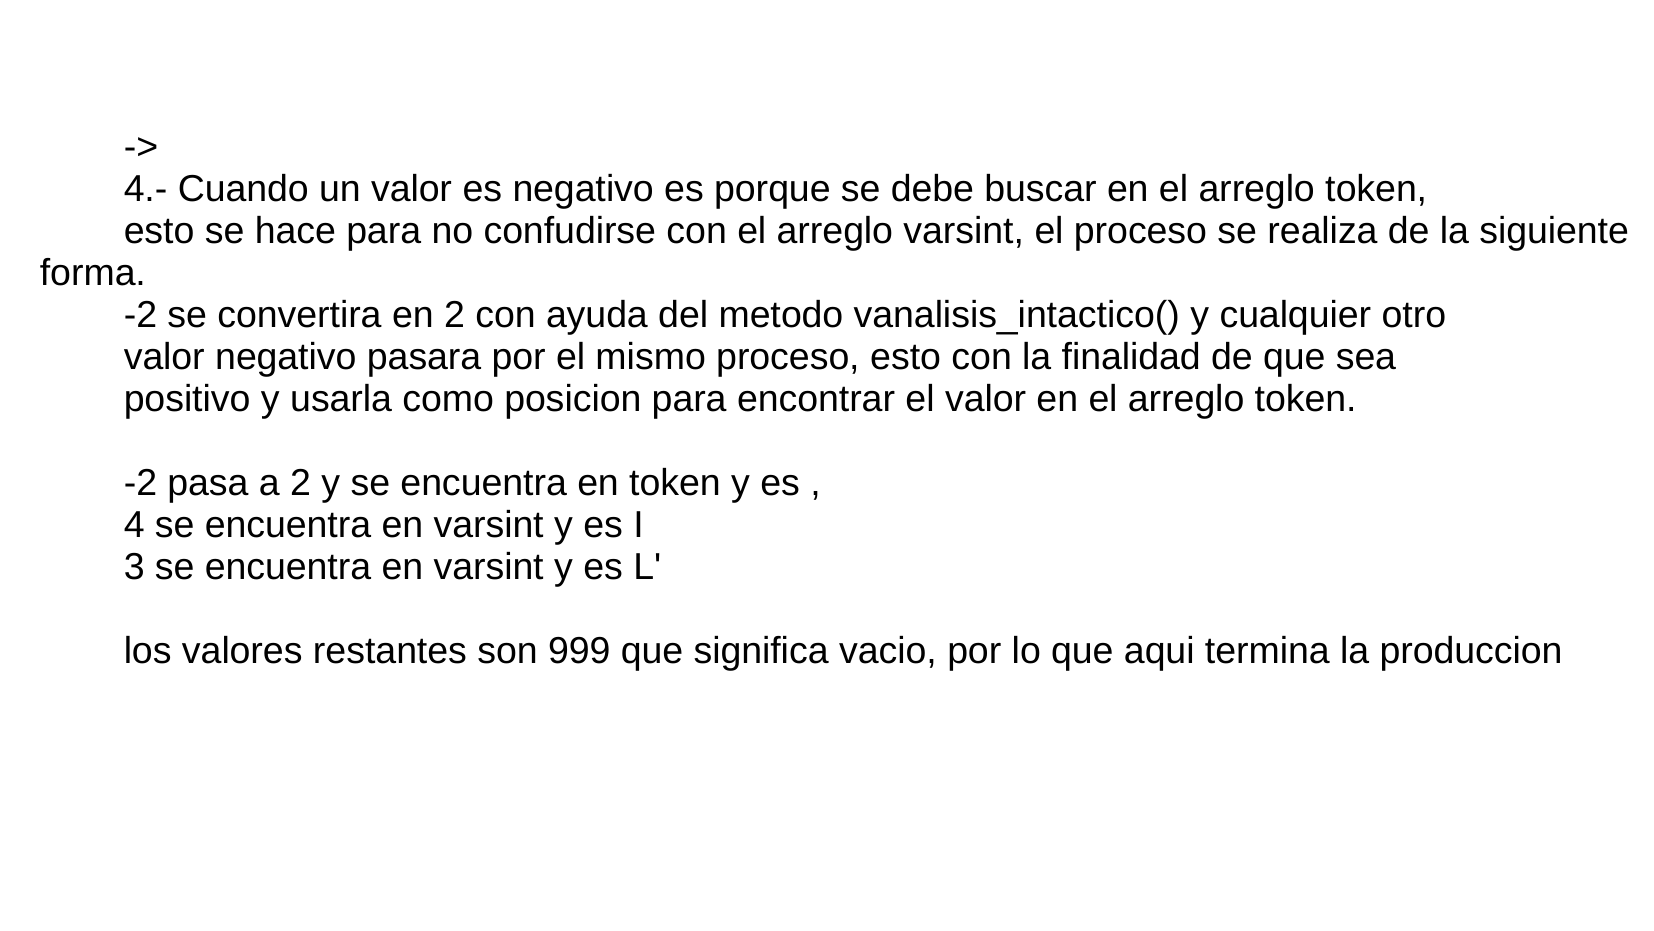

->
 4.- Cuando un valor es negativo es porque se debe buscar en el arreglo token,
 esto se hace para no confudirse con el arreglo varsint, el proceso se realiza de la siguiente forma.
 -2 se convertira en 2 con ayuda del metodo vanalisis_intactico() y cualquier otro
 valor negativo pasara por el mismo proceso, esto con la finalidad de que sea
 positivo y usarla como posicion para encontrar el valor en el arreglo token.
 -2 pasa a 2 y se encuentra en token y es ,
 4 se encuentra en varsint y es I
 3 se encuentra en varsint y es L'
 los valores restantes son 999 que significa vacio, por lo que aqui termina la produccion